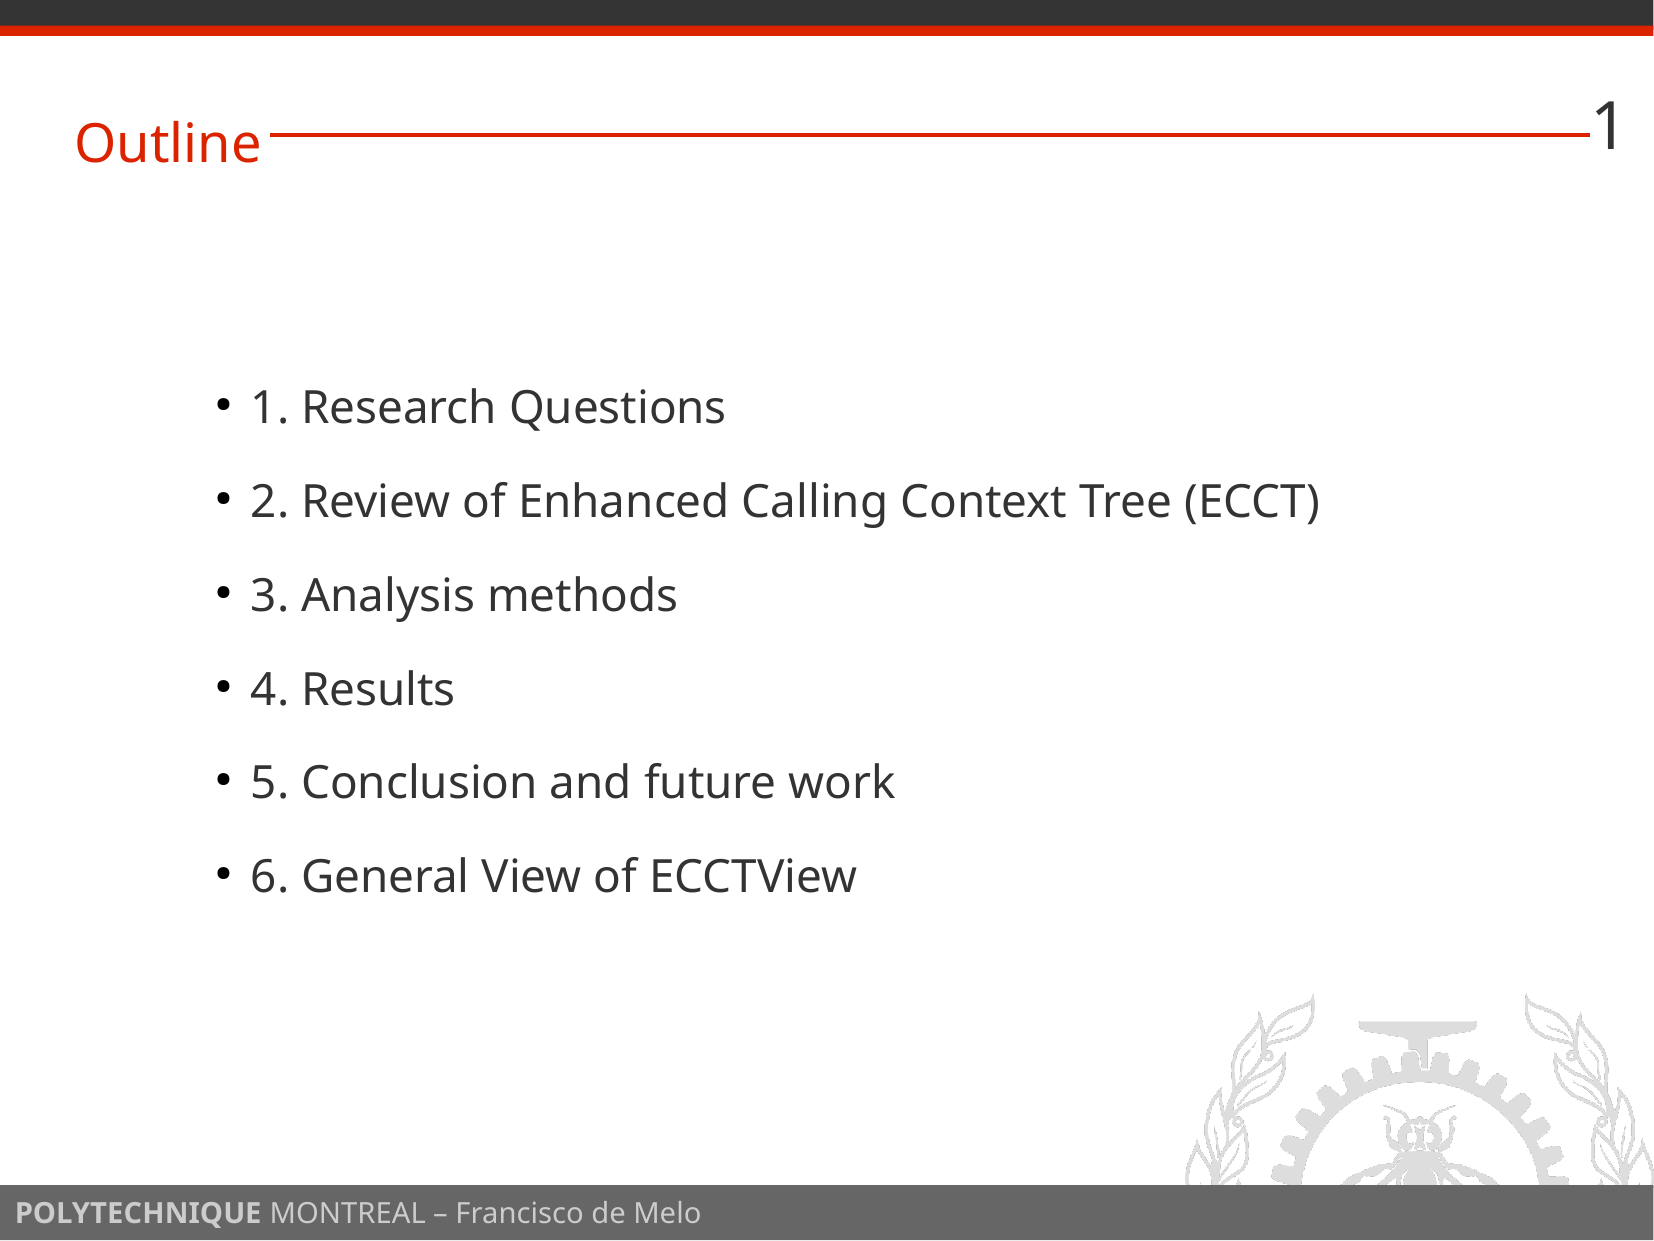

1
Outline
1. Research Questions
2. Review of Enhanced Calling Context Tree (ECCT)
3. Analysis methods
4. Results
5. Conclusion and future work
6. General View of ECCTView
POLYTECHNIQUE MONTREAL – Francisco de Melo